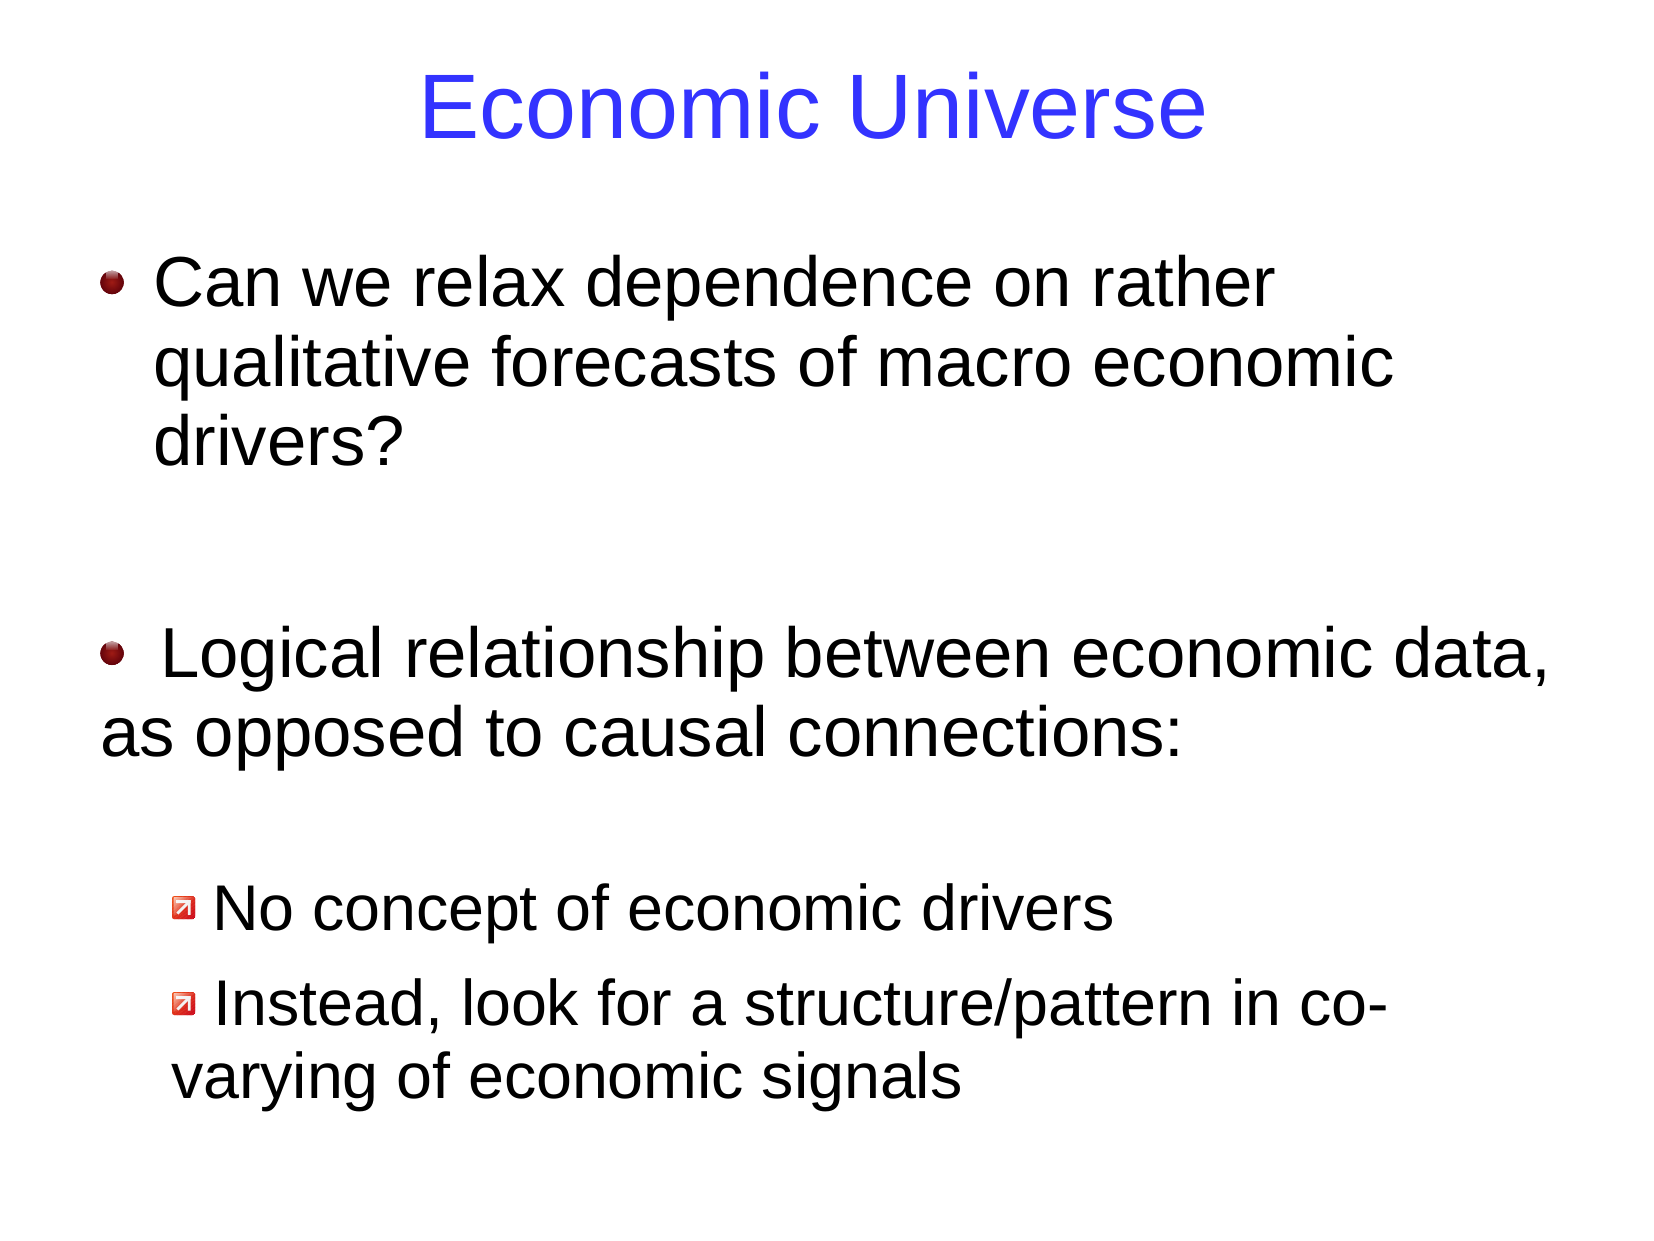

# Economic Universe
Can we relax dependence on rather qualitative forecasts of macro economic drivers?
 Logical relationship between economic data, as opposed to causal connections:
 No concept of economic drivers
 Instead, look for a structure/pattern in co-varying of economic signals